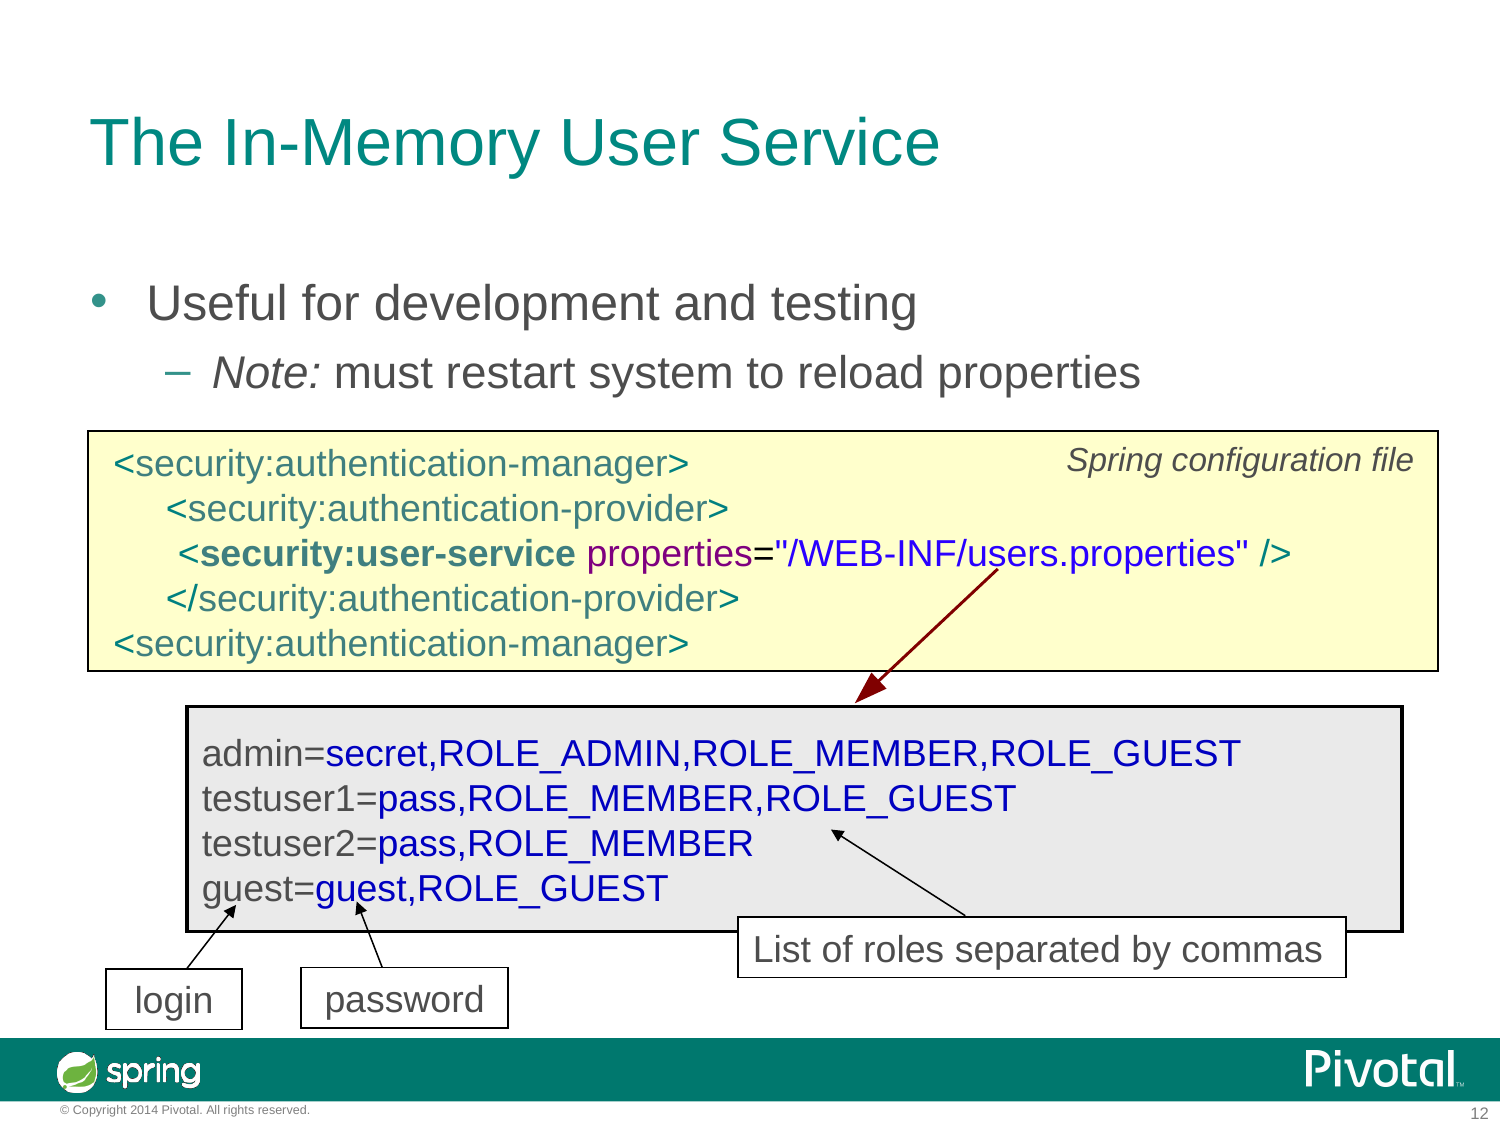

# The In-Memory User Service
Useful for development and testing
Note: must restart system to reload properties
Spring configuration file
 <security:authentication-manager>
 <security:authentication-provider>
 	<security:user-service properties="/WEB-INF/users.properties" />
 </security:authentication-provider>
 <security:authentication-manager>
admin=secret,ROLE_ADMIN,ROLE_MEMBER,ROLE_GUEST
testuser1=pass,ROLE_MEMBER,ROLE_GUEST
testuser2=pass,ROLE_MEMBER
guest=guest,ROLE_GUEST
List of roles separated by commas
password
login